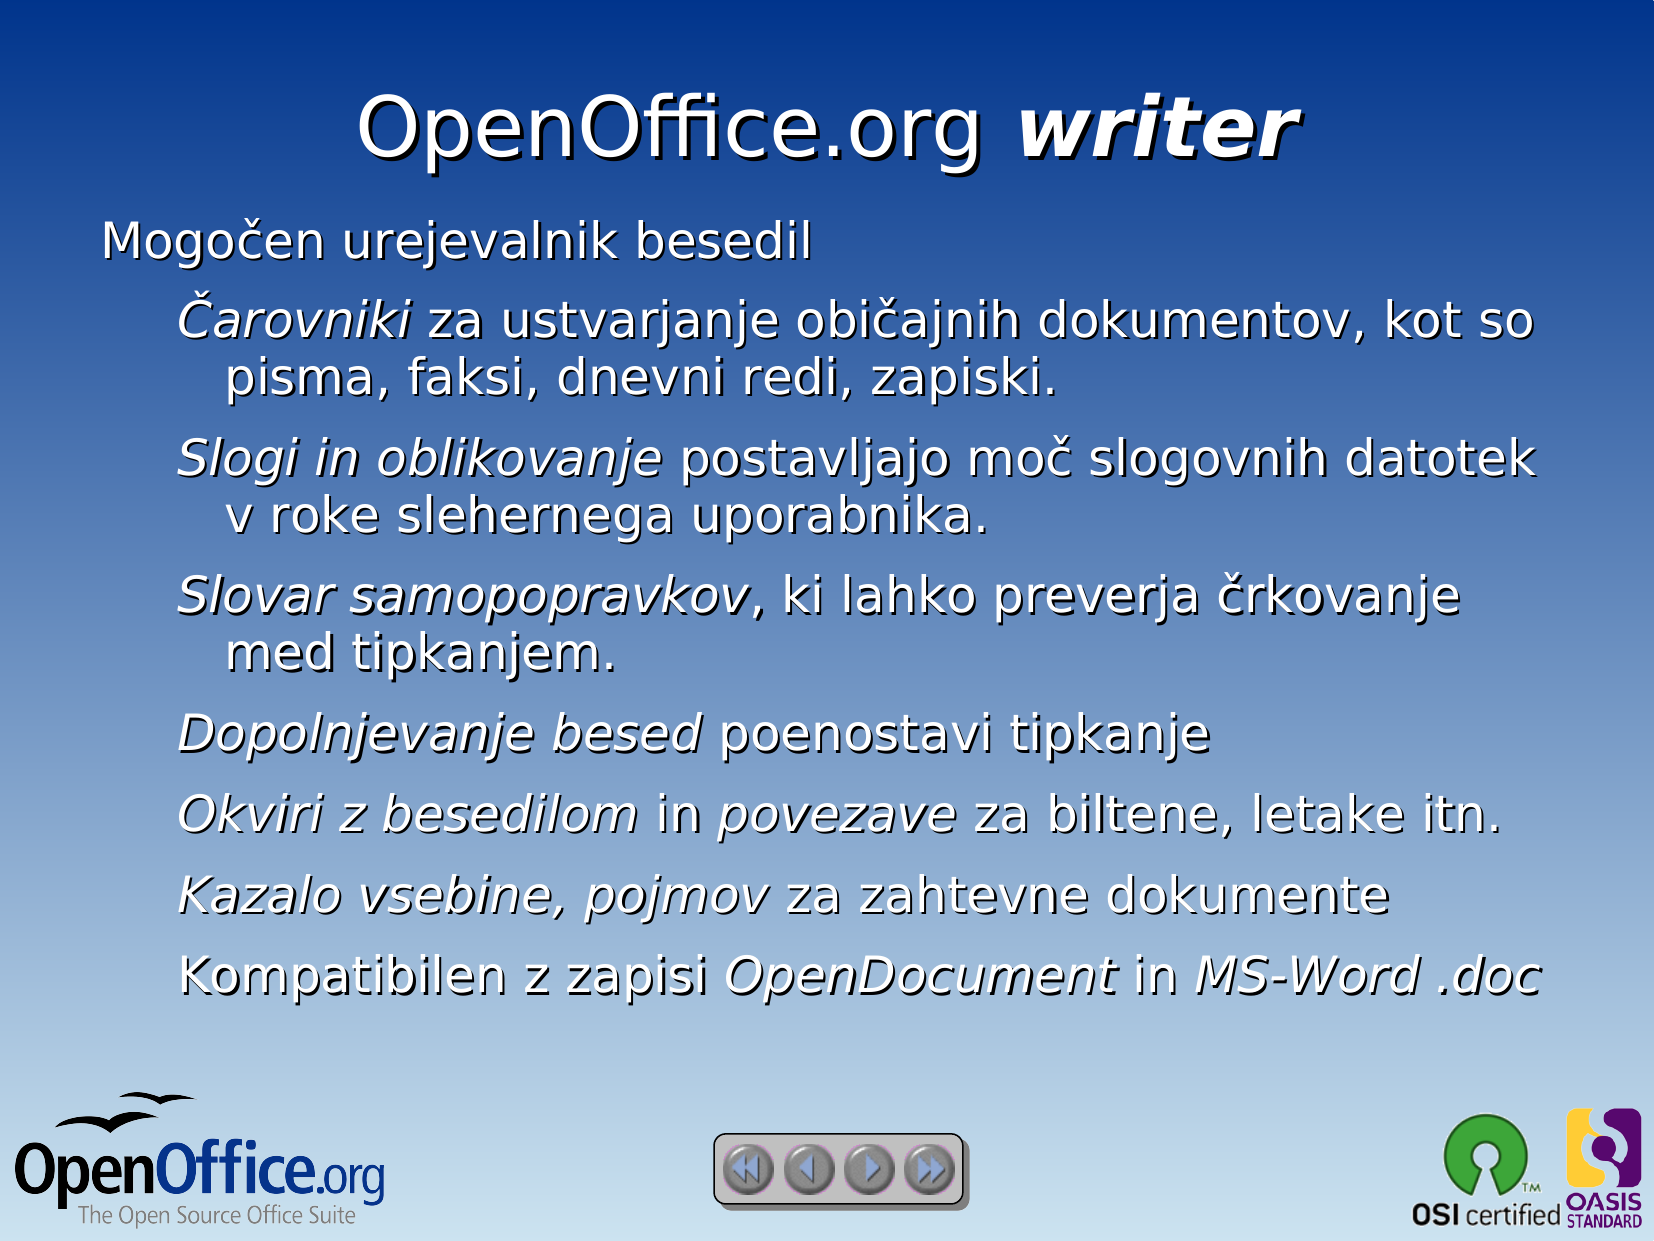

# OpenOffice.org writer
Mogočen urejevalnik besedil
Čarovniki za ustvarjanje običajnih dokumentov, kot so pisma, faksi, dnevni redi, zapiski.
Slogi in oblikovanje postavljajo moč slogovnih datotek v roke slehernega uporabnika.
Slovar samopopravkov, ki lahko preverja črkovanje med tipkanjem.
Dopolnjevanje besed poenostavi tipkanje
Okviri z besedilom in povezave za biltene, letake itn.
Kazalo vsebine, pojmov za zahtevne dokumente
Kompatibilen z zapisi OpenDocument in MS-Word .doc